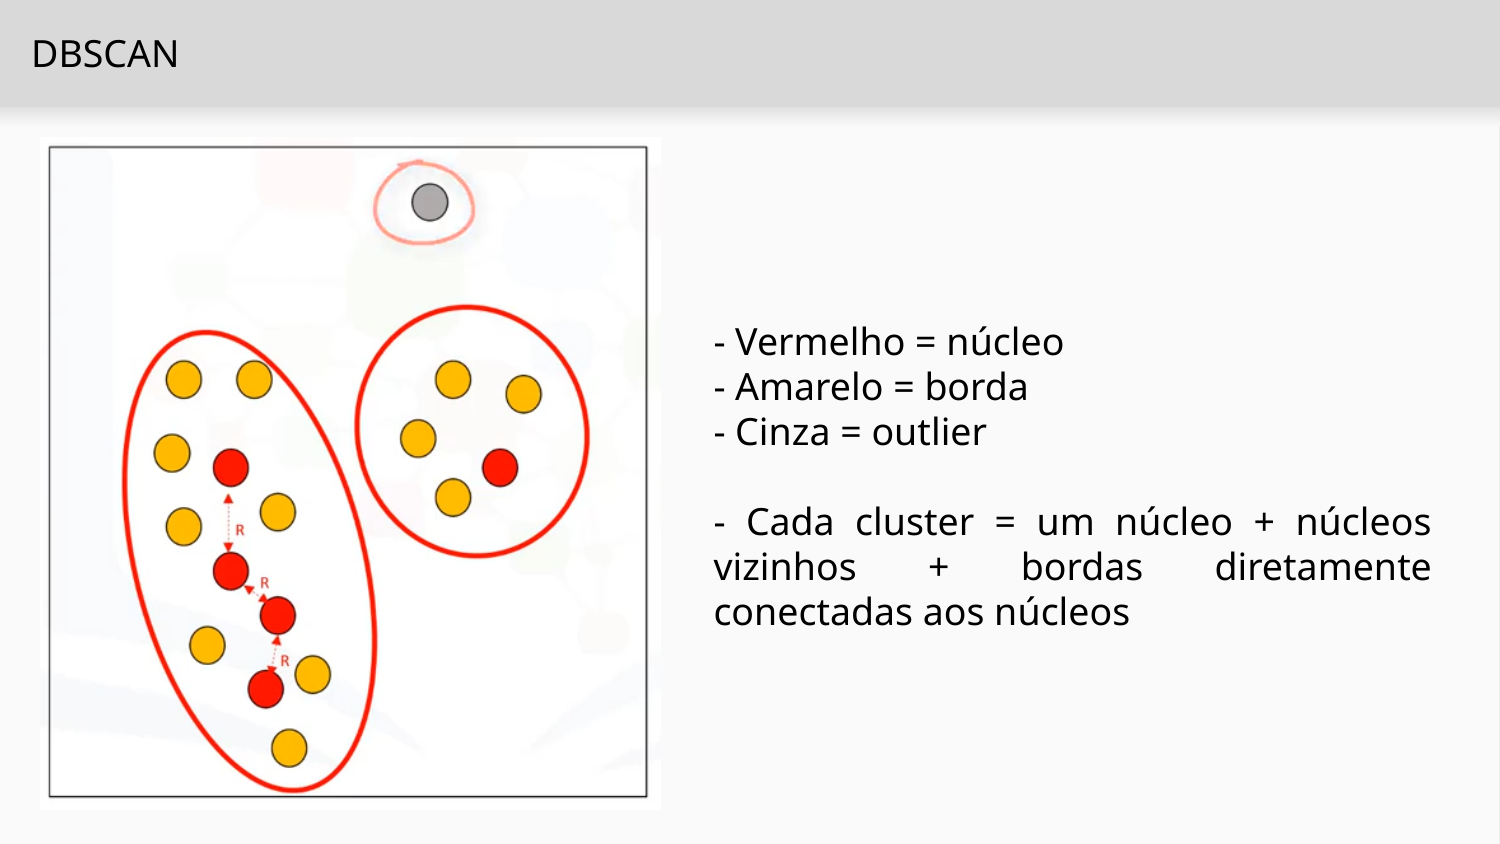

# DBSCAN
- Vermelho = núcleo
- Amarelo = borda
- Cinza = outlier
- Cada cluster = um núcleo + núcleos vizinhos + bordas diretamente conectadas aos núcleos